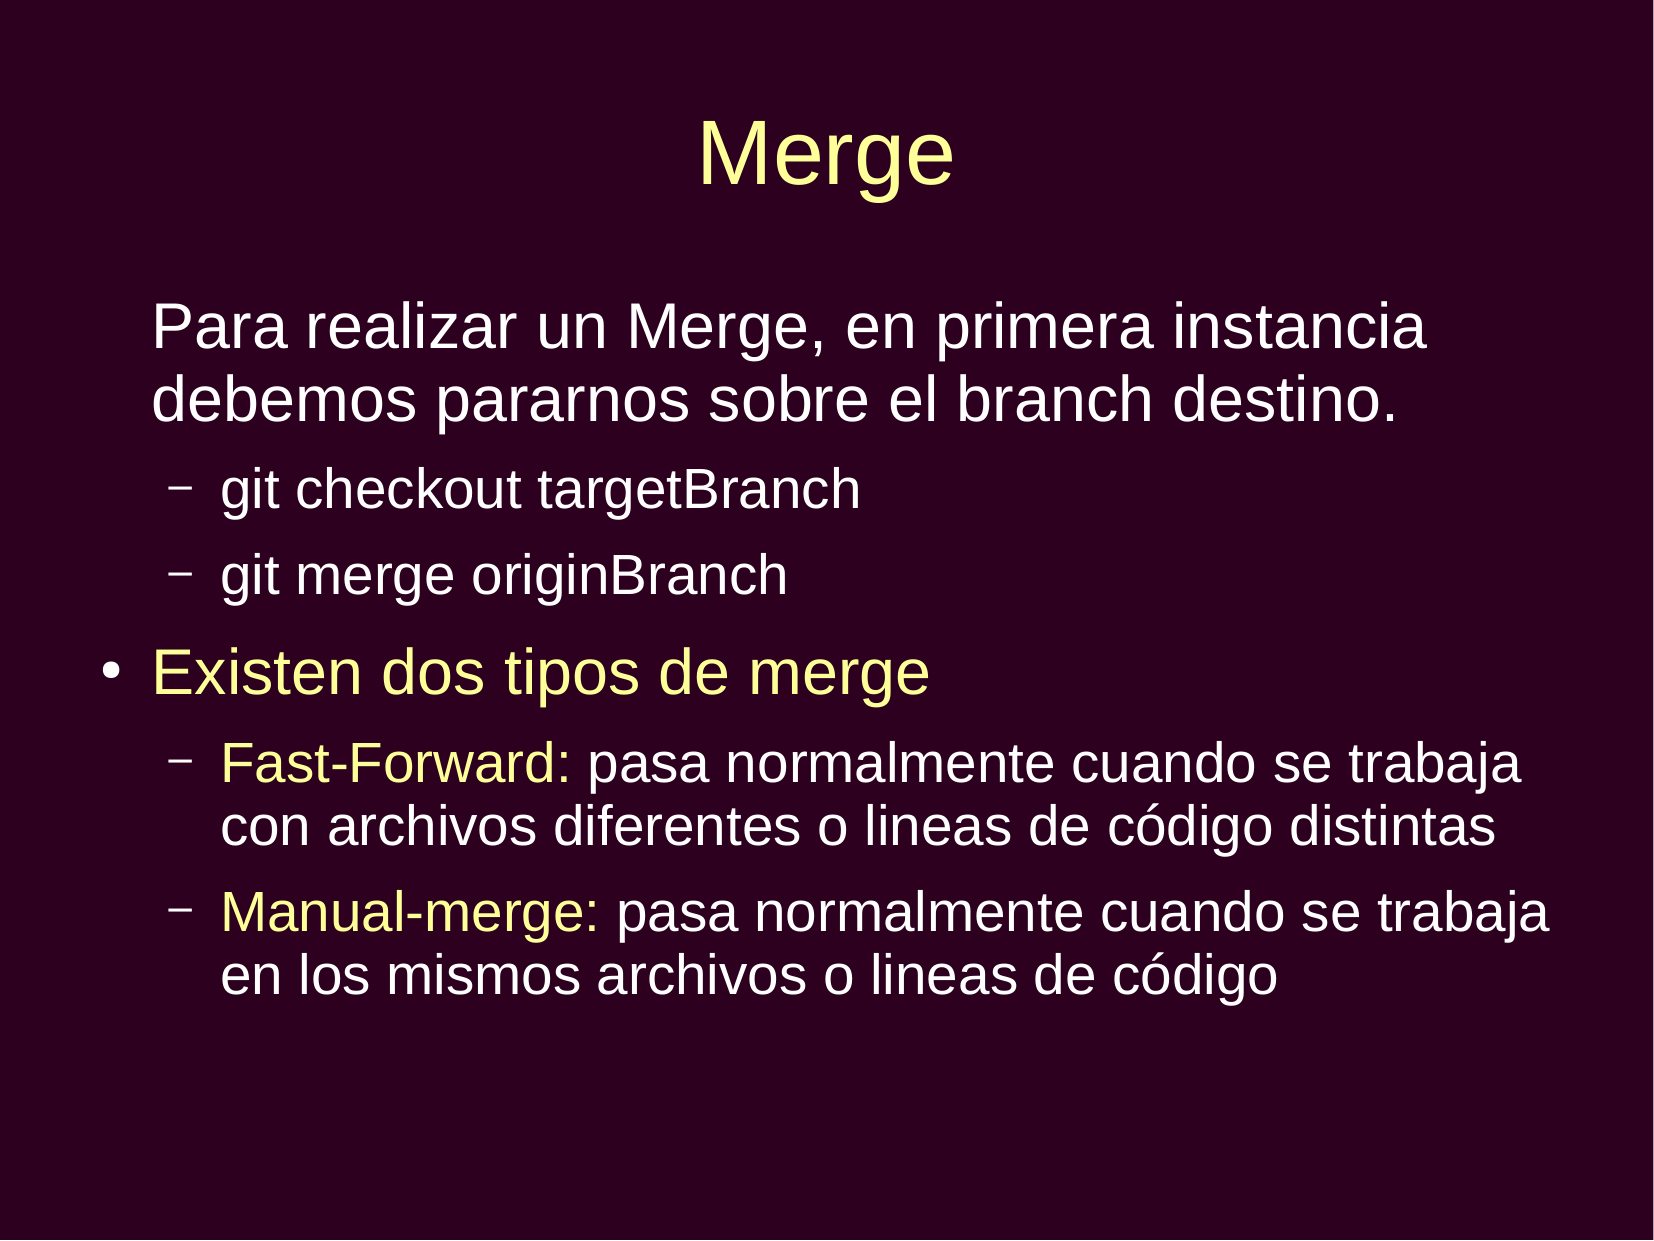

# Merge
Para realizar un Merge, en primera instancia debemos pararnos sobre el branch destino.
git checkout targetBranch
git merge originBranch
Existen dos tipos de merge
Fast-Forward: pasa normalmente cuando se trabaja con archivos diferentes o lineas de código distintas
Manual-merge: pasa normalmente cuando se trabaja en los mismos archivos o lineas de código